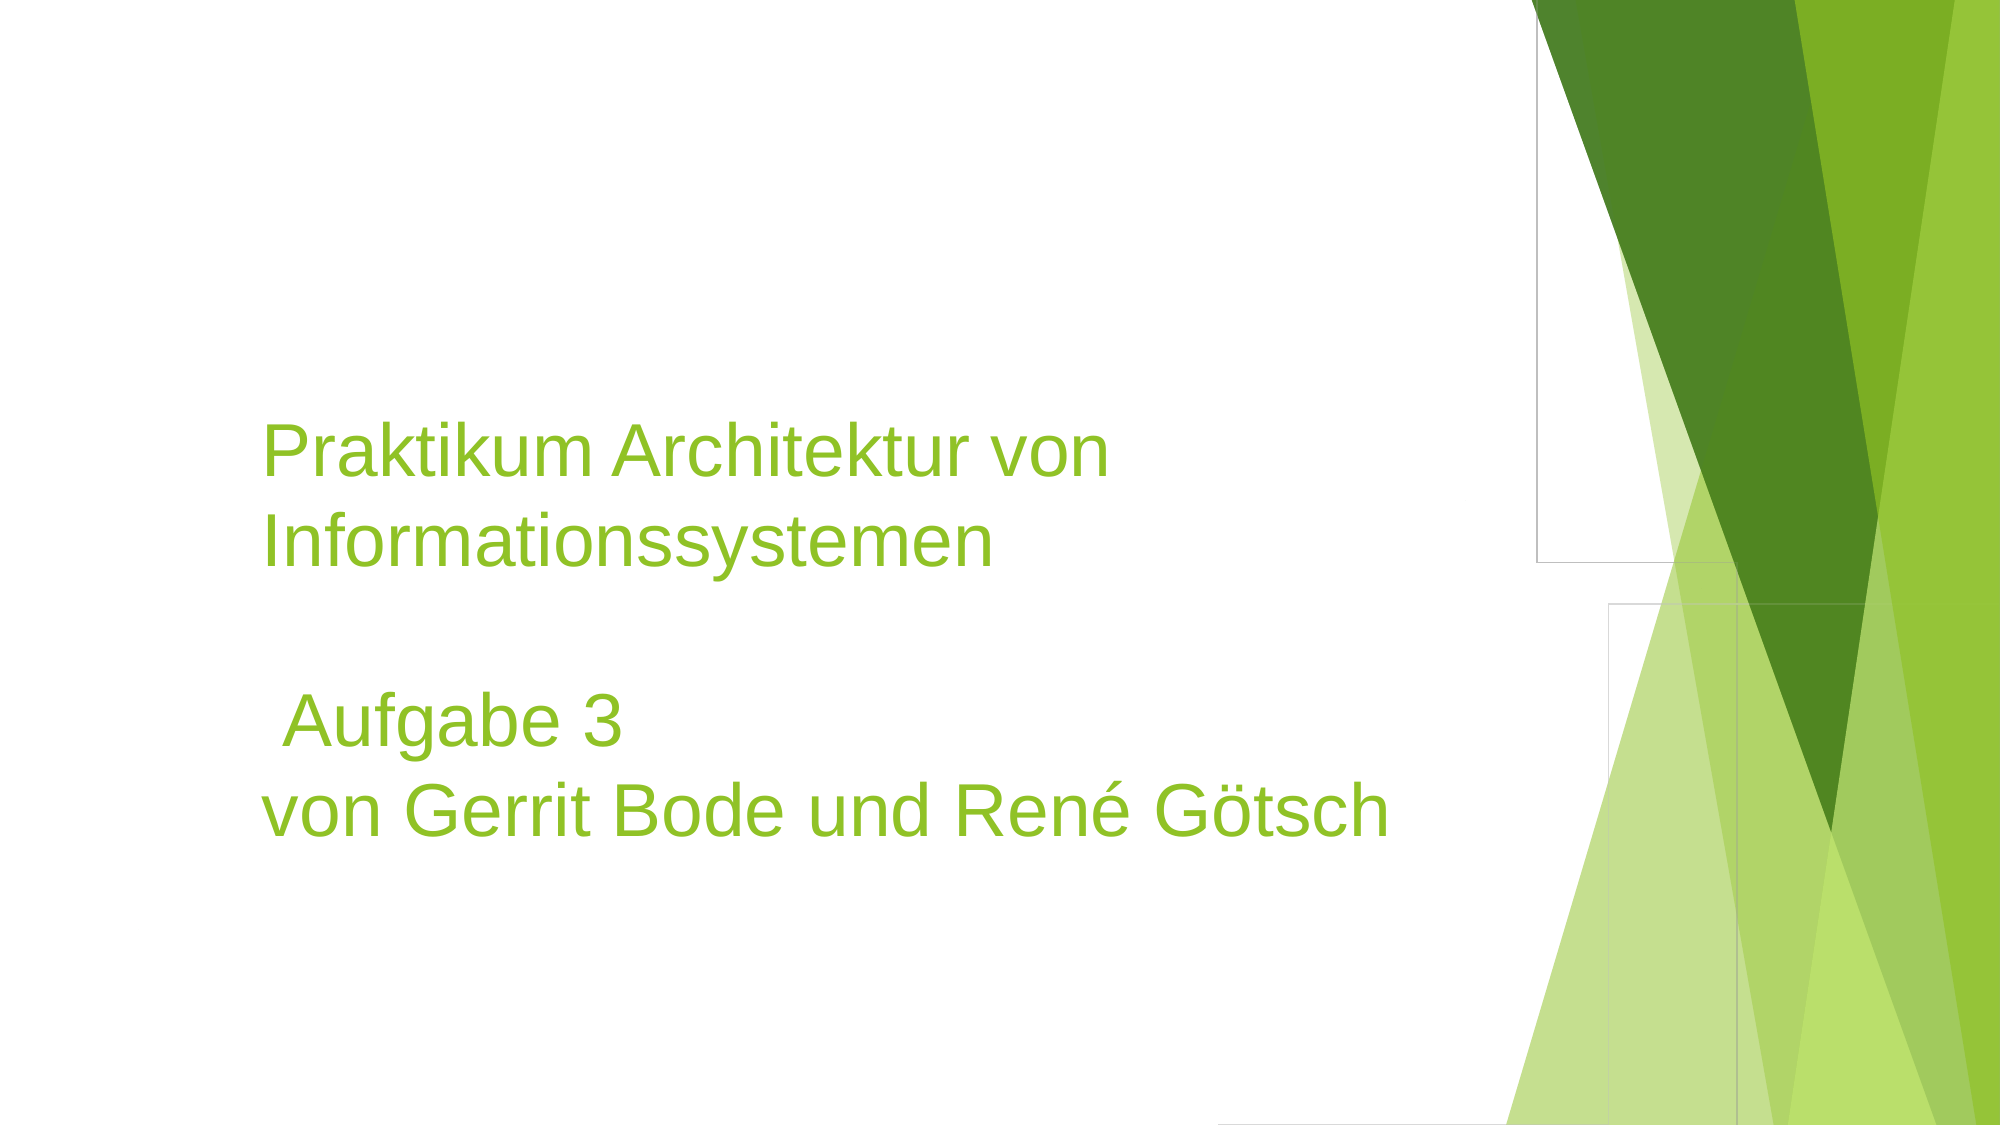

# Praktikum Architektur von Informationssystemen
 Aufgabe 3
von Gerrit Bode und René Götsch